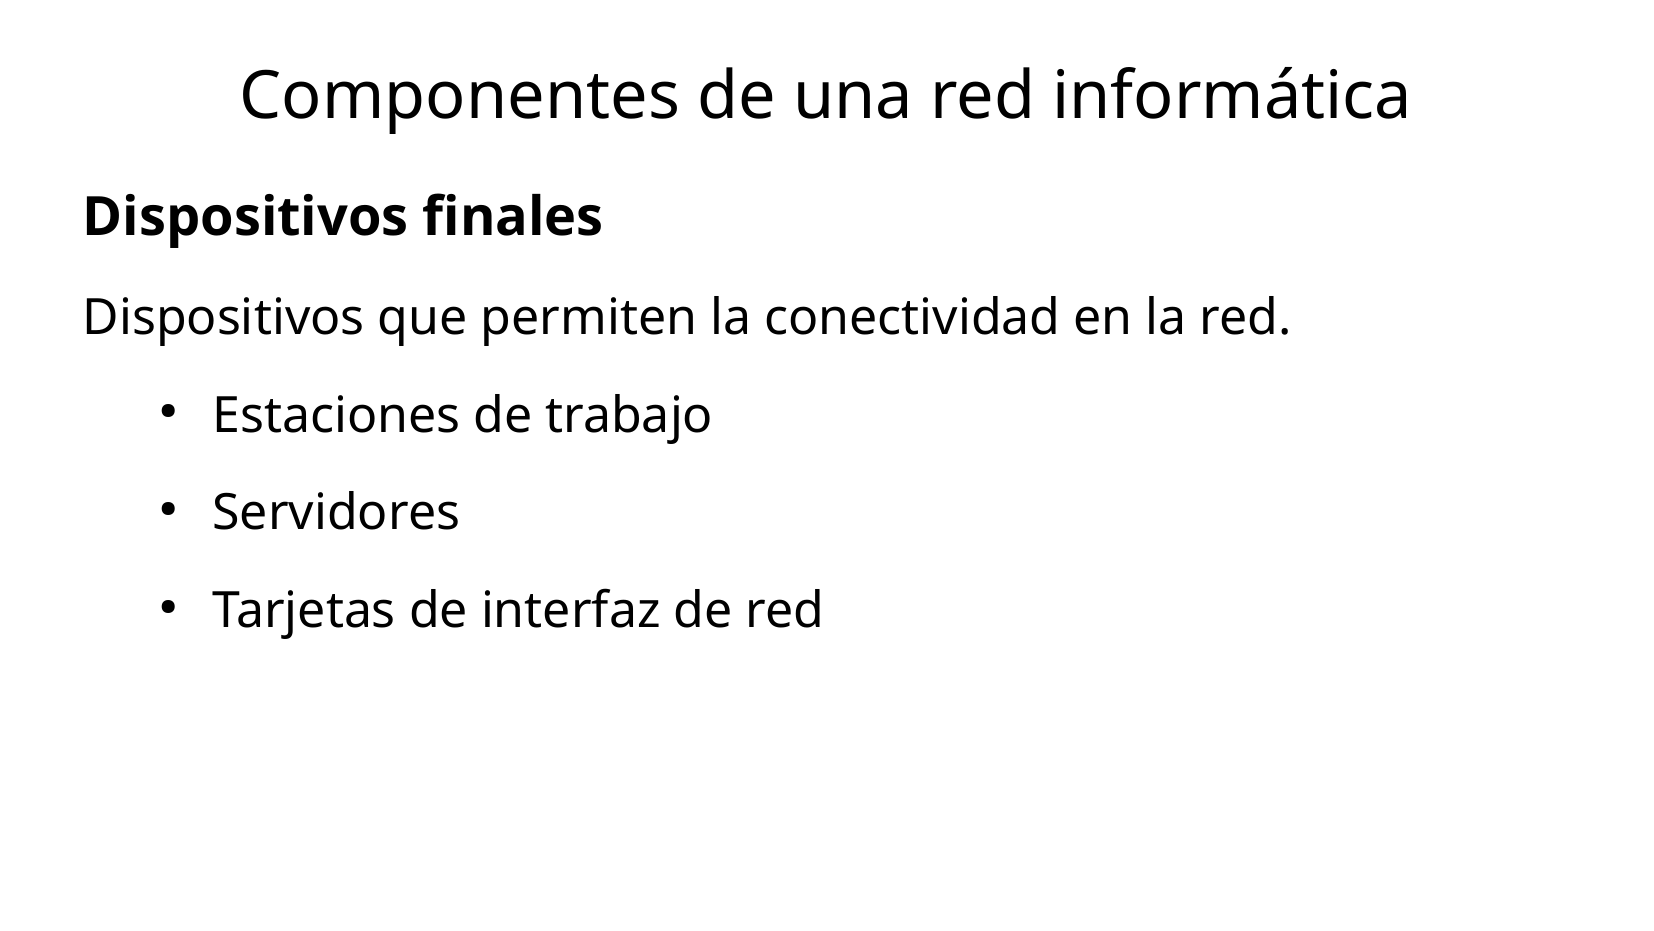

# Componentes de una red informática
Dispositivos finales
Dispositivos que permiten la conectividad en la red.
Estaciones de trabajo
Servidores
Tarjetas de interfaz de red